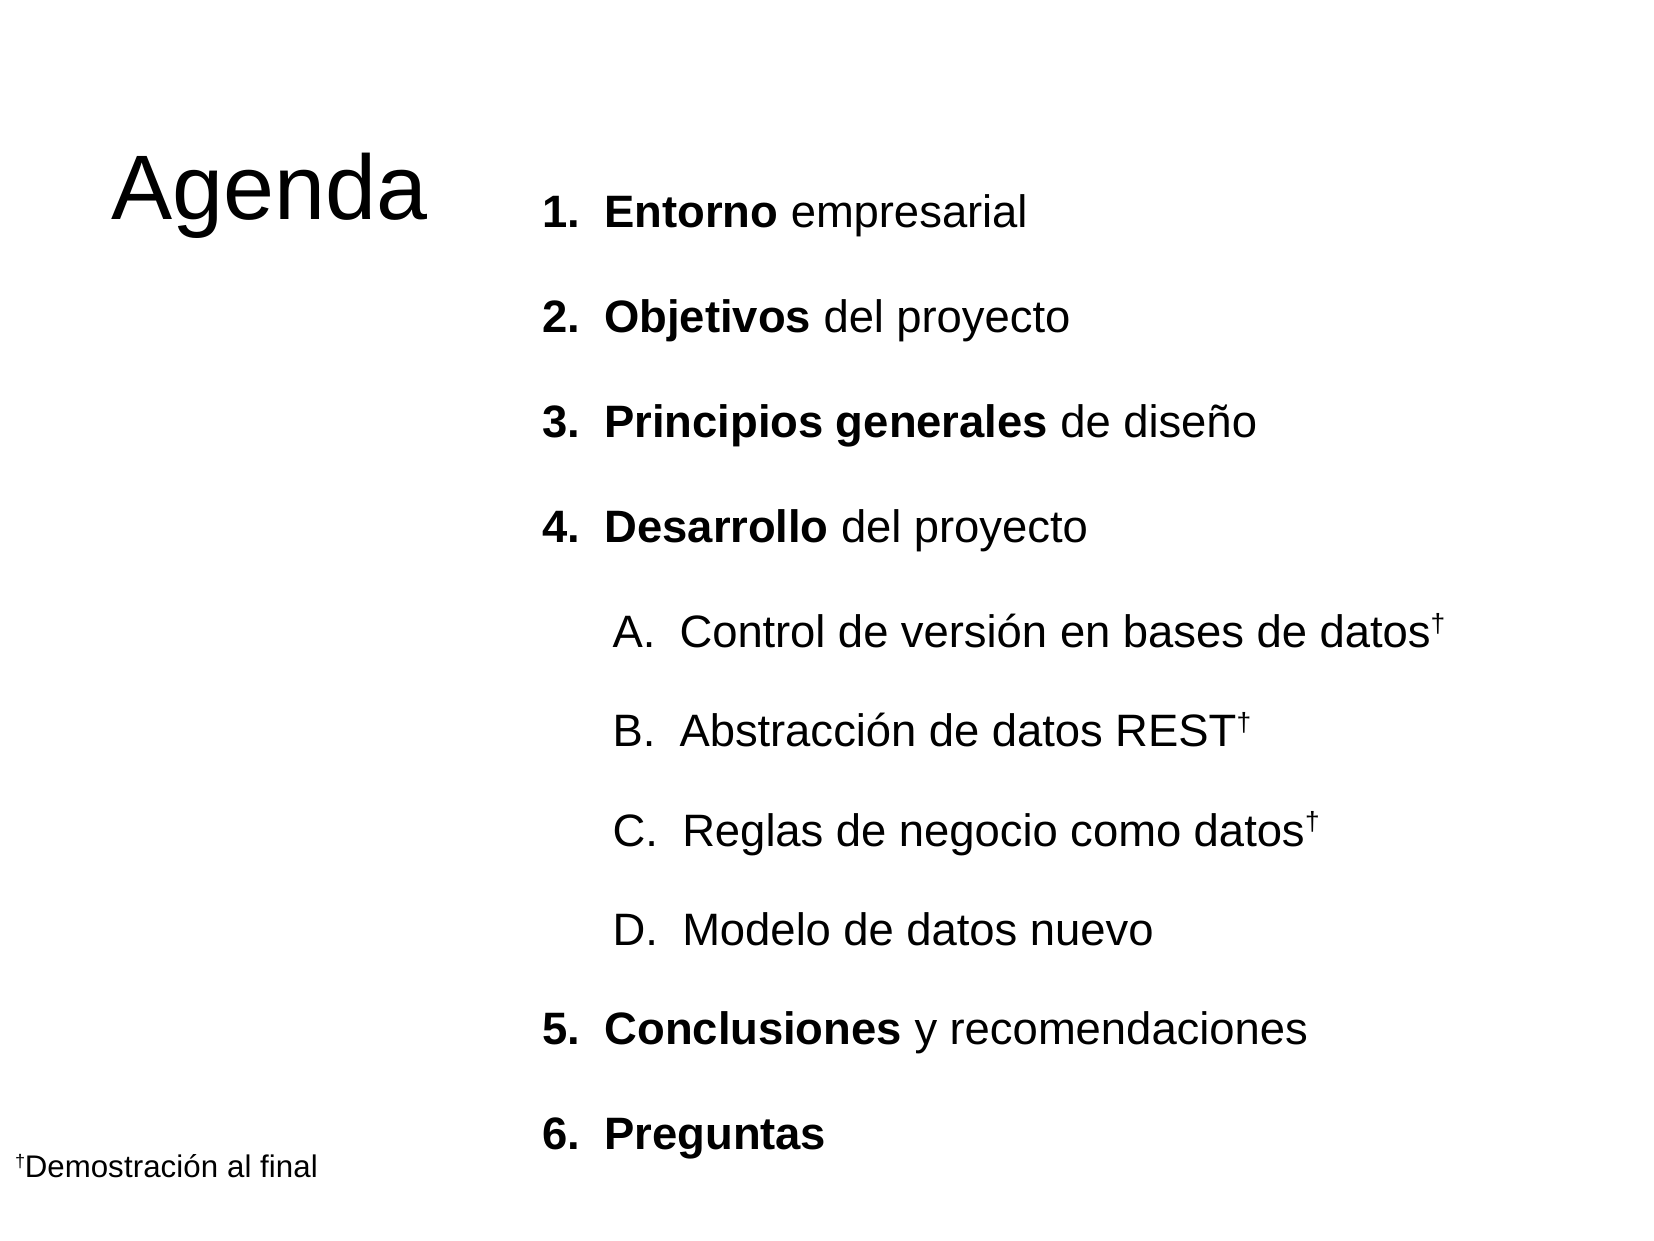

# Agenda
Entorno empresarial
Objetivos del proyecto
Principios generales de diseño
Desarrollo del proyecto
Control de versión en bases de datos†
Abstracción de datos REST†
Reglas de negocio como datos†
Modelo de datos nuevo
Conclusiones y recomendaciones
Preguntas
†Demostración al final